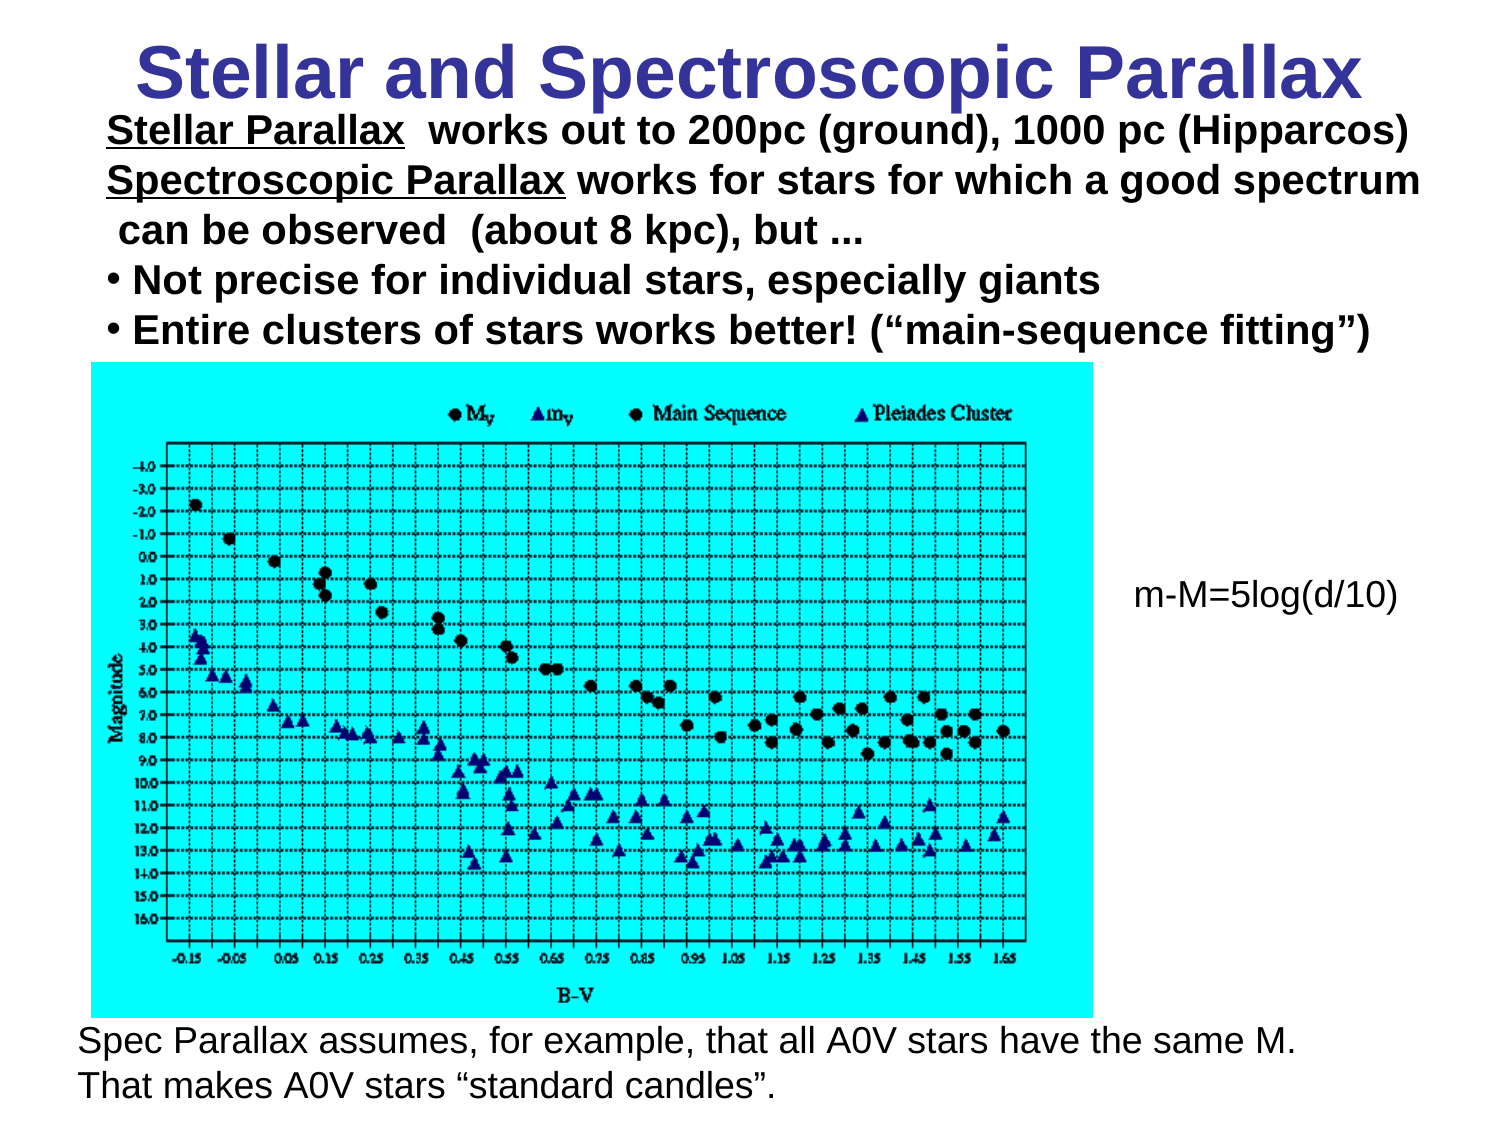

# Stellar and Spectroscopic Parallax
Stellar Parallax works out to 200pc (ground), 1000 pc (Hipparcos)‏
Spectroscopic Parallax works for stars for which a good spectrum
 can be observed (about 8 kpc), but ...
 Not precise for individual stars, especially giants
 Entire clusters of stars works better! (“main-sequence fitting”)‏
m-M=5log(d/10)‏
Spec Parallax assumes, for example, that all A0V stars have the same M.
That makes A0V stars “standard candles”.